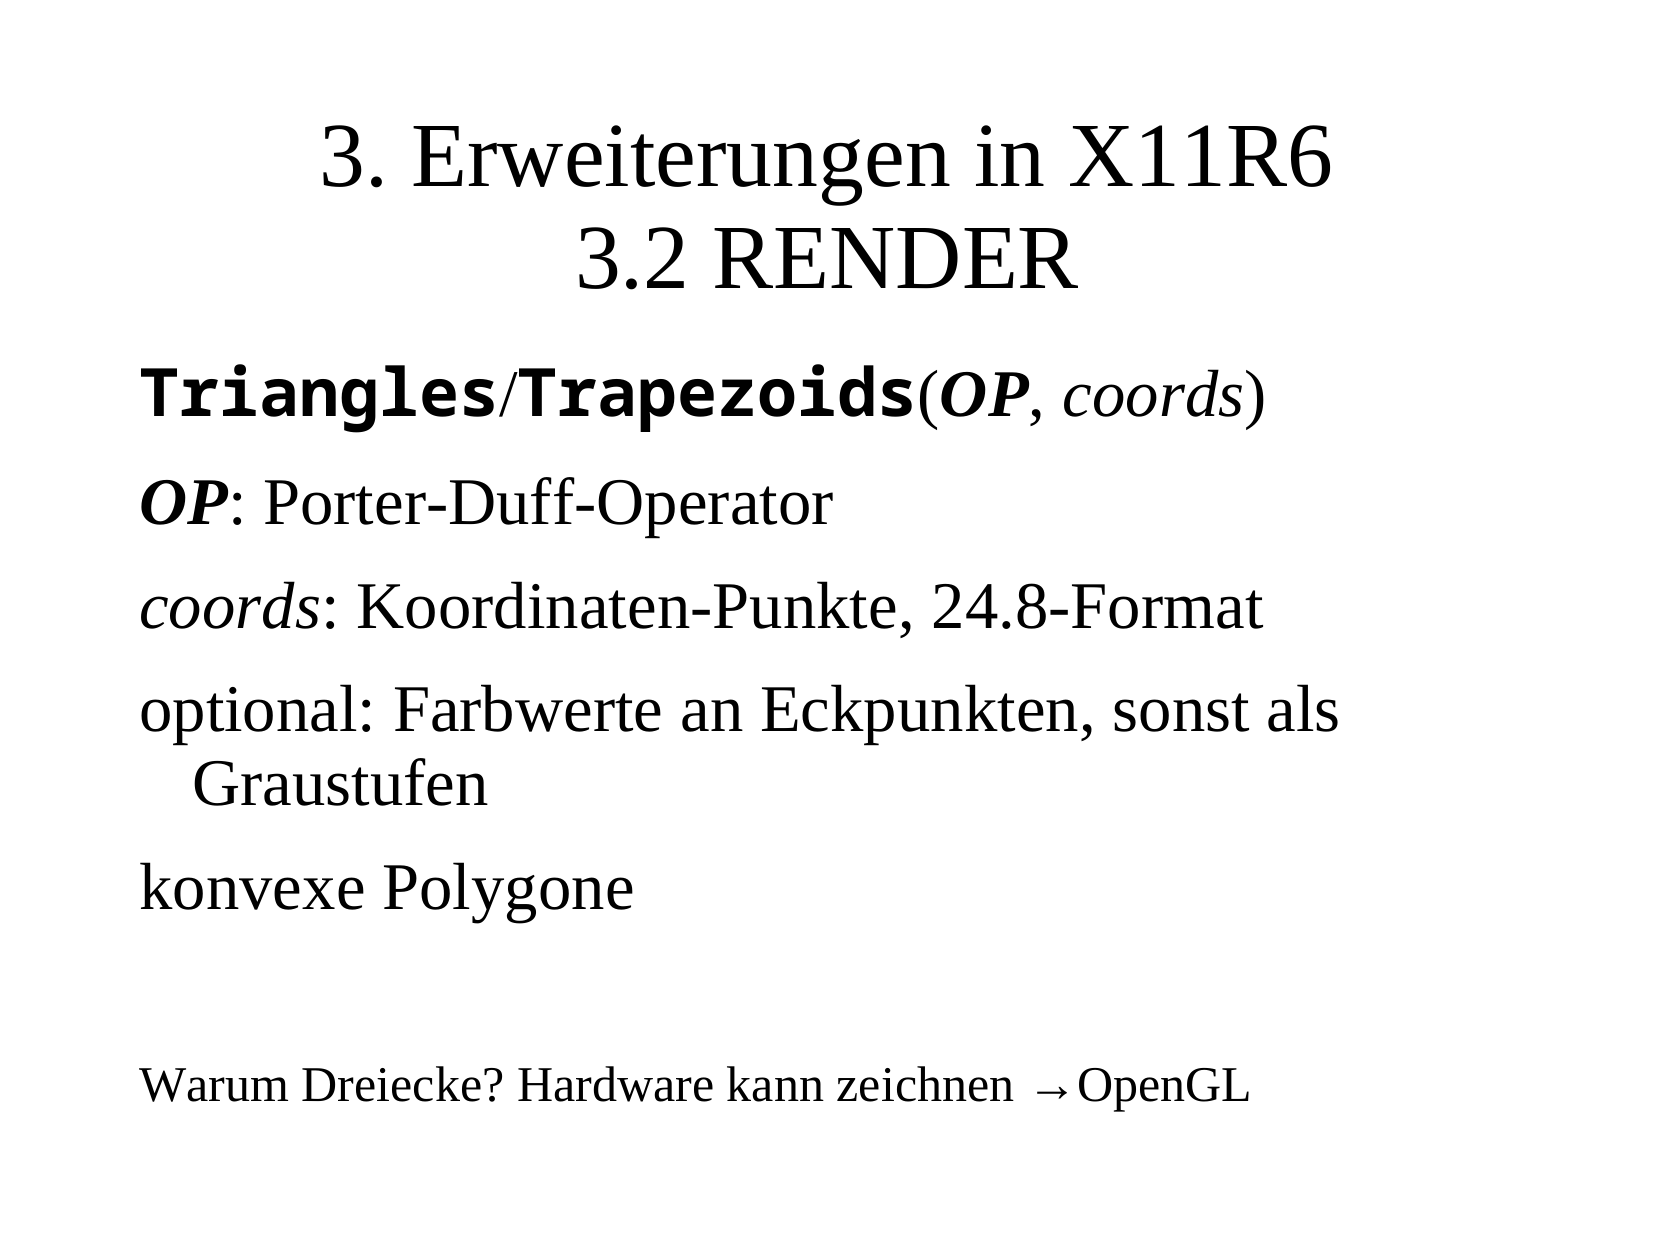

# 3. Erweiterungen in X11R6 3.2 RENDER
Triangles/Trapezoids(OP, coords)
OP: Porter-Duff-Operator
coords: Koordinaten-Punkte, 24.8-Format
optional: Farbwerte an Eckpunkten, sonst als Graustufen
konvexe Polygone
Warum Dreiecke? Hardware kann zeichnen →OpenGL